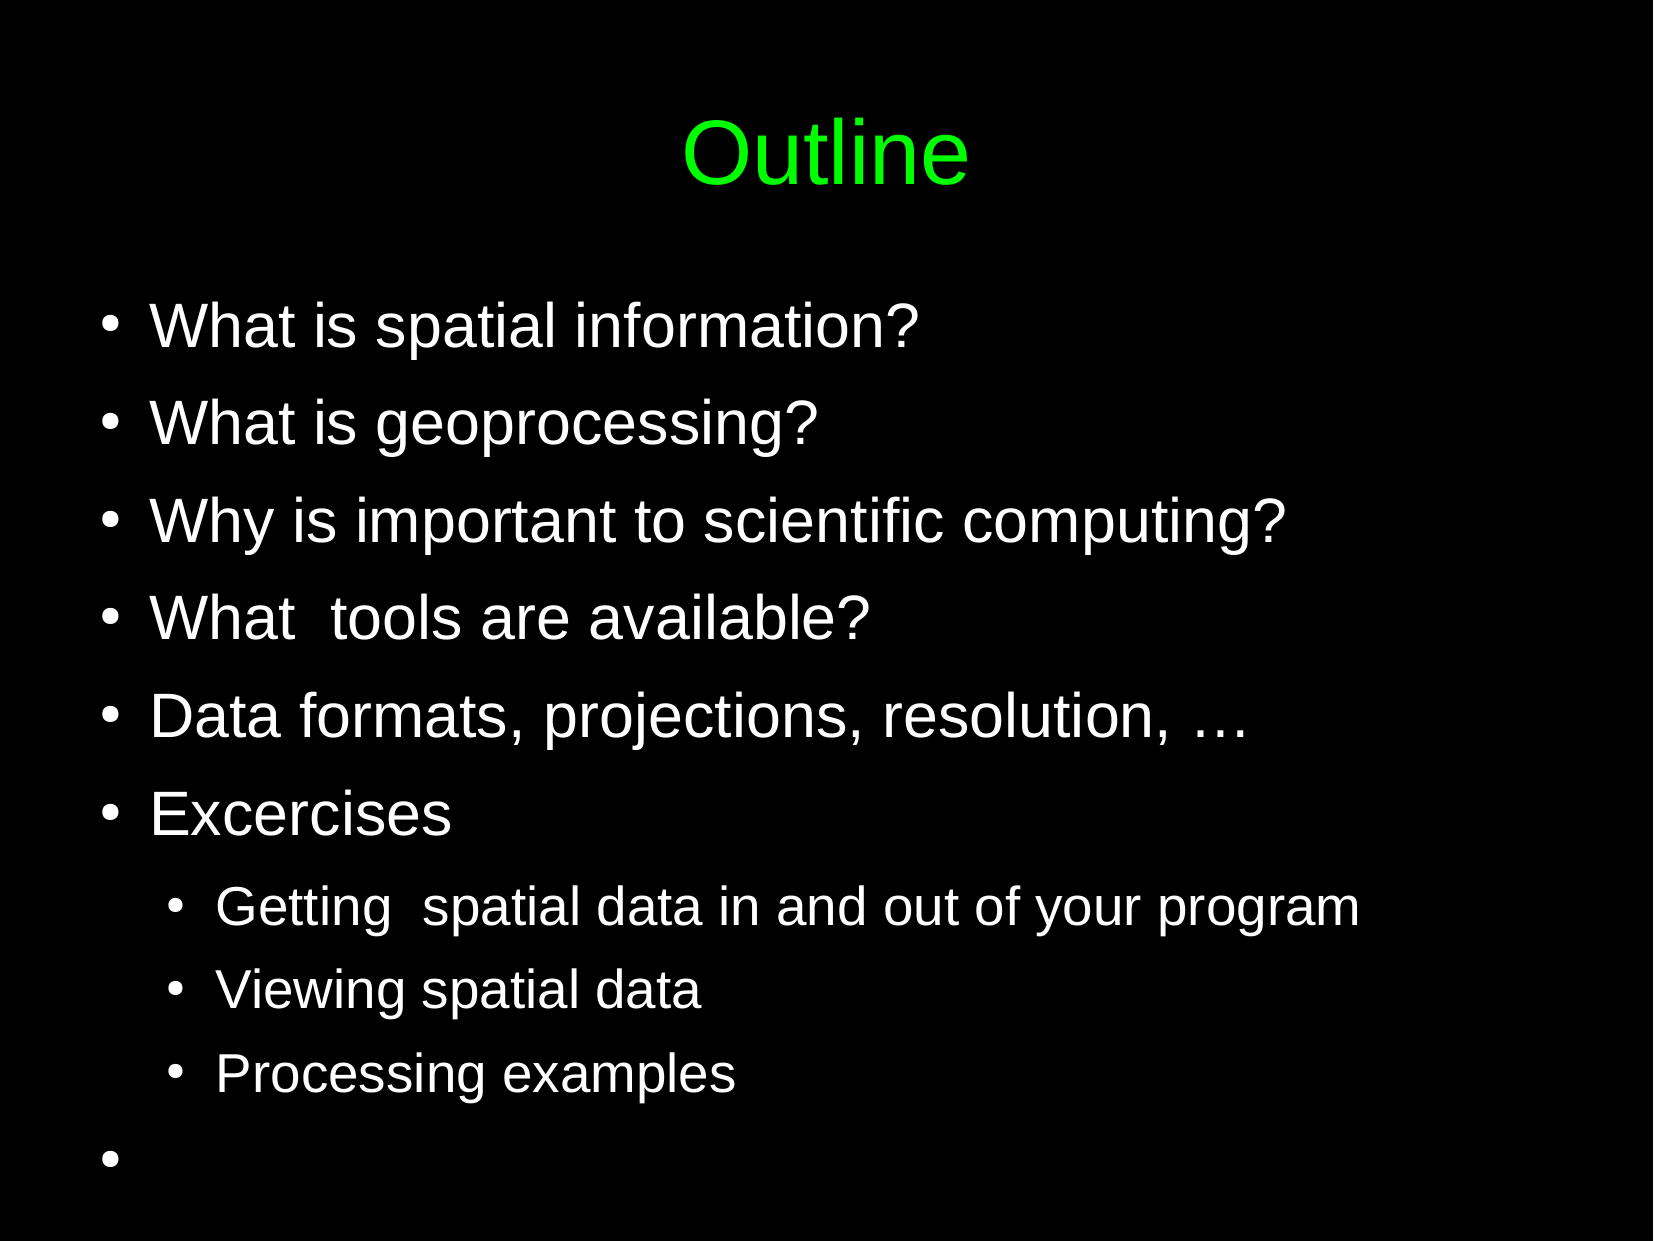

# Outline
What is spatial information?
What is geoprocessing?
Why is important to scientific computing?
What tools are available?
Data formats, projections, resolution, …
Excercises
Getting spatial data in and out of your program
Viewing spatial data
Processing examples